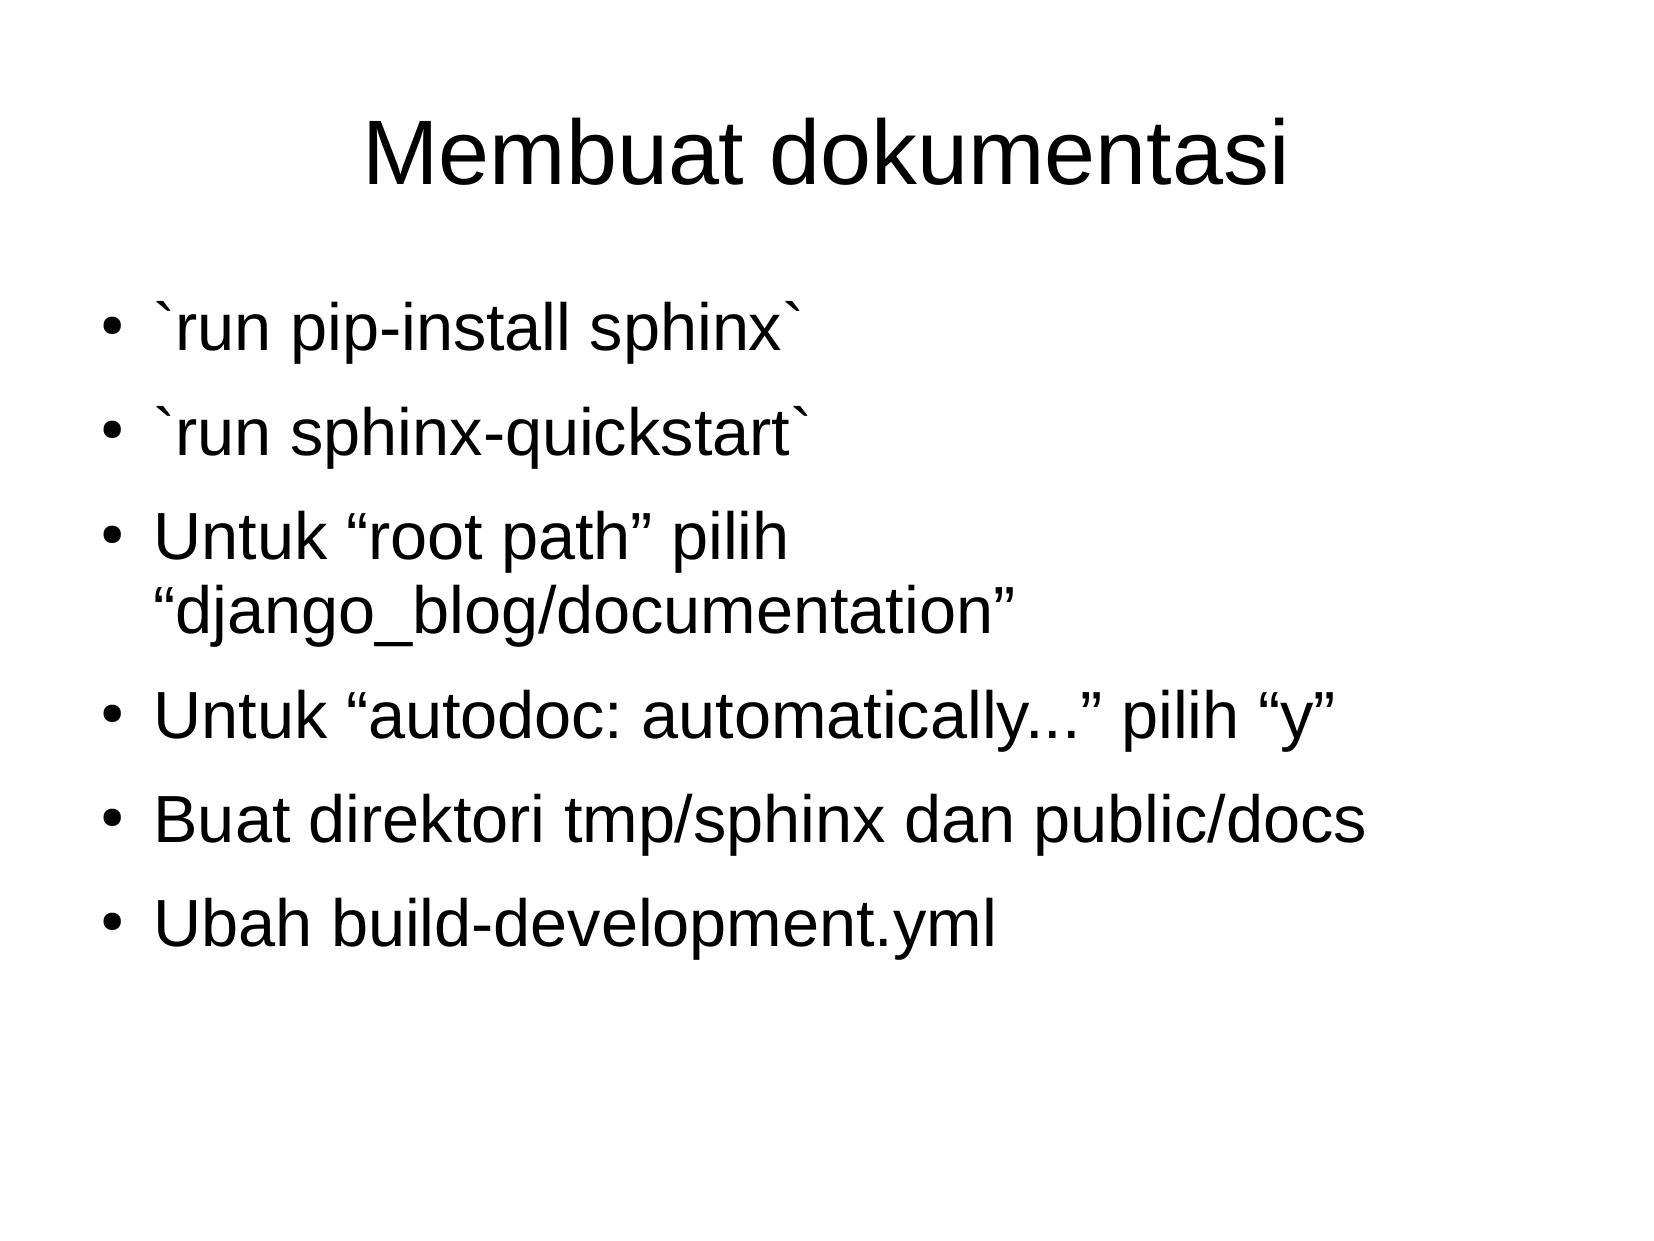

# Membuat dokumentasi
`run pip-install sphinx`
`run sphinx-quickstart`
Untuk “root path” pilih “django_blog/documentation”
Untuk “autodoc: automatically...” pilih “y”
Buat direktori tmp/sphinx dan public/docs
Ubah build-development.yml